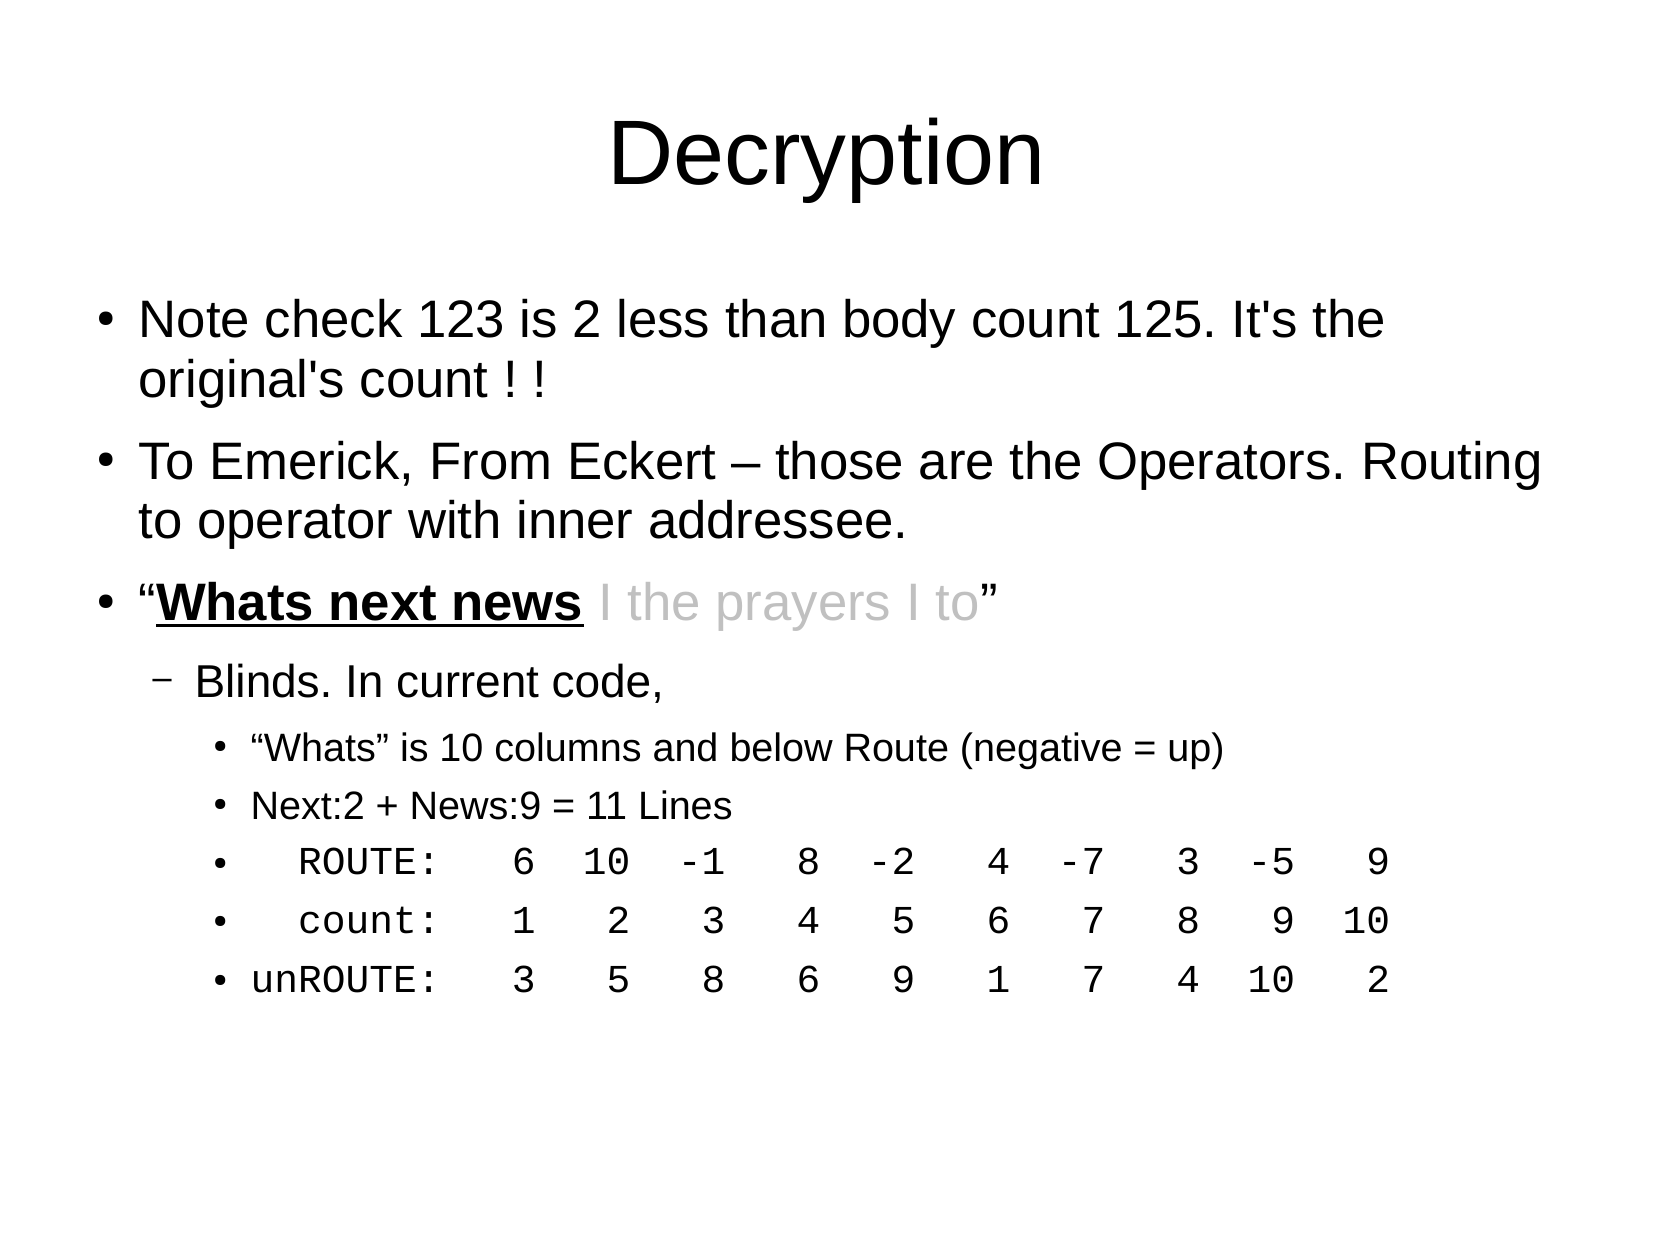

# Decryption
Note check 123 is 2 less than body count 125. It's the original's count ! !
To Emerick, From Eckert – those are the Operators. Routing to operator with inner addressee.
“Whats next news I the prayers I to”
Blinds. In current code,
“Whats” is 10 columns and below Route (negative = up)
Next:2 + News:9 = 11 Lines
 ROUTE: 6 10 -1 8 -2 4 -7 3 -5 9
 count: 1 2 3 4 5 6 7 8 9 10
unROUTE: 3 5 8 6 9 1 7 4 10 2